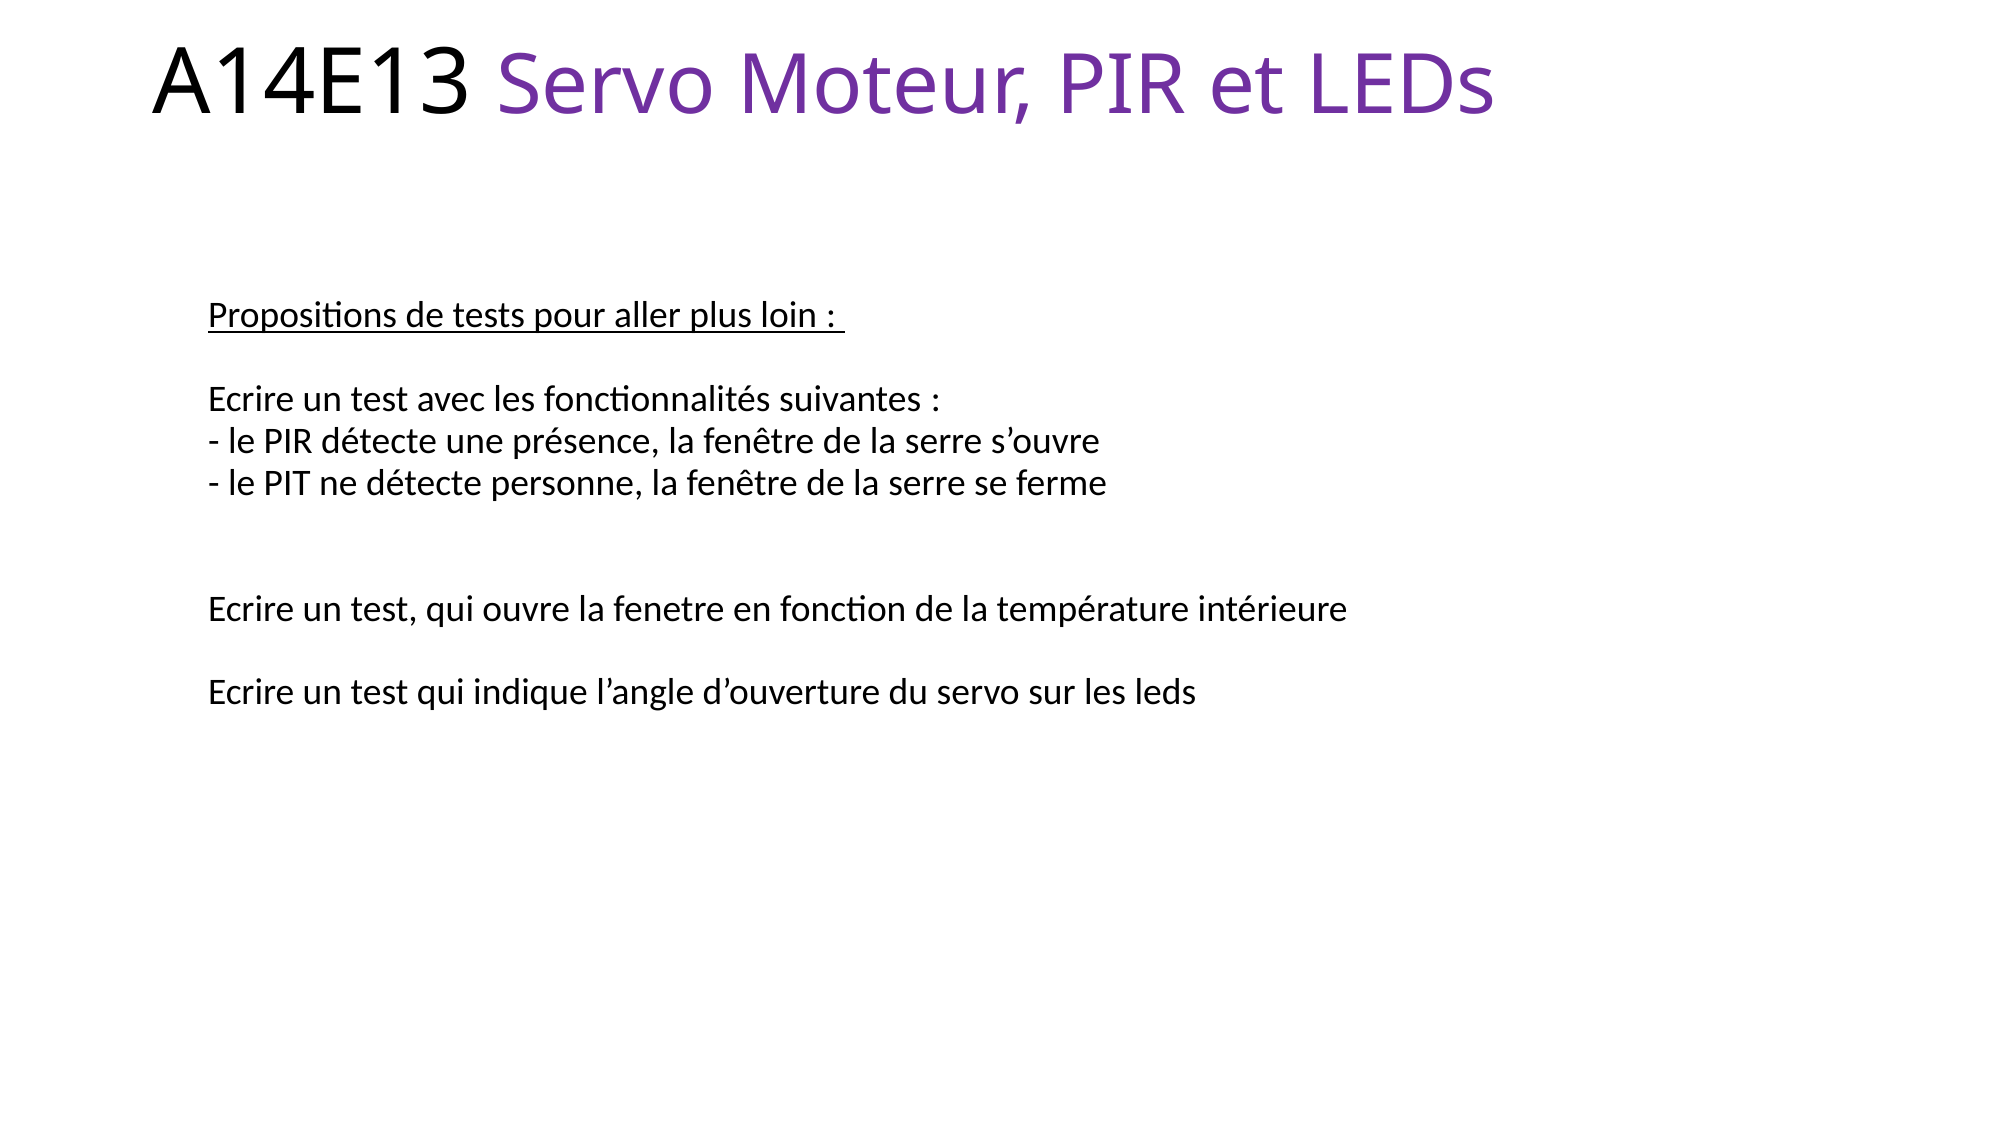

A14E13 Servo Moteur, PIR et LEDs
Propositions de tests pour aller plus loin :
Ecrire un test avec les fonctionnalités suivantes :
- le PIR détecte une présence, la fenêtre de la serre s’ouvre
- le PIT ne détecte personne, la fenêtre de la serre se ferme
Ecrire un test, qui ouvre la fenetre en fonction de la température intérieure
Ecrire un test qui indique l’angle d’ouverture du servo sur les leds